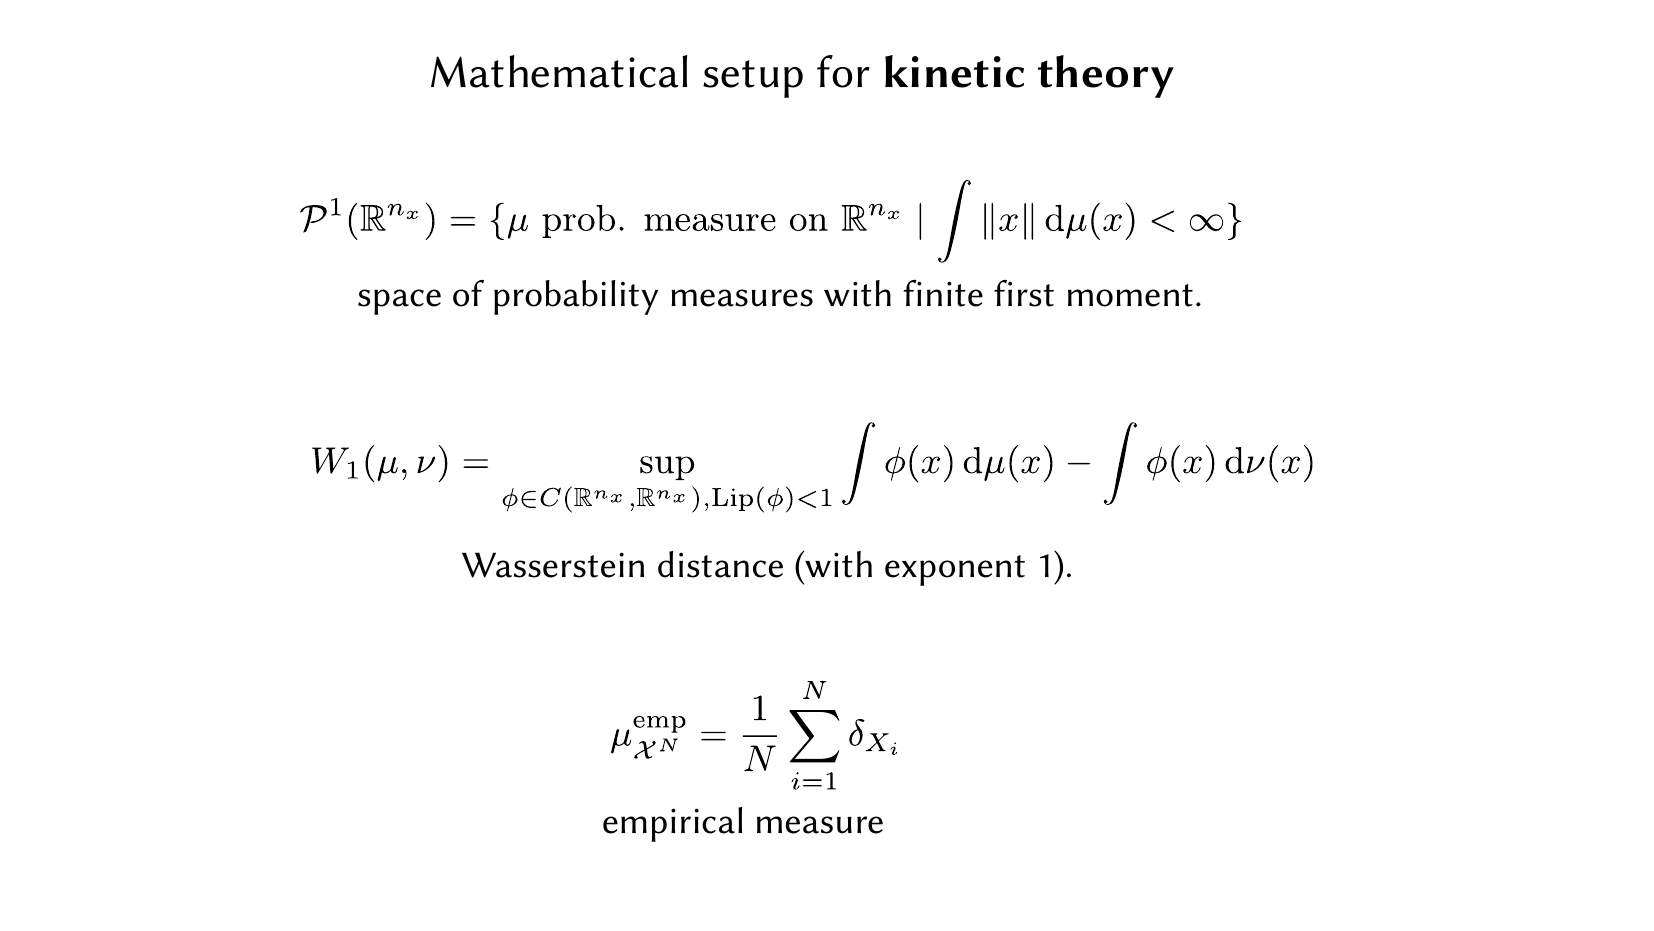

Mathematical setup for kinetic theory
space of probability measures with finite first moment.
Wasserstein distance (with exponent 1).
empirical measure